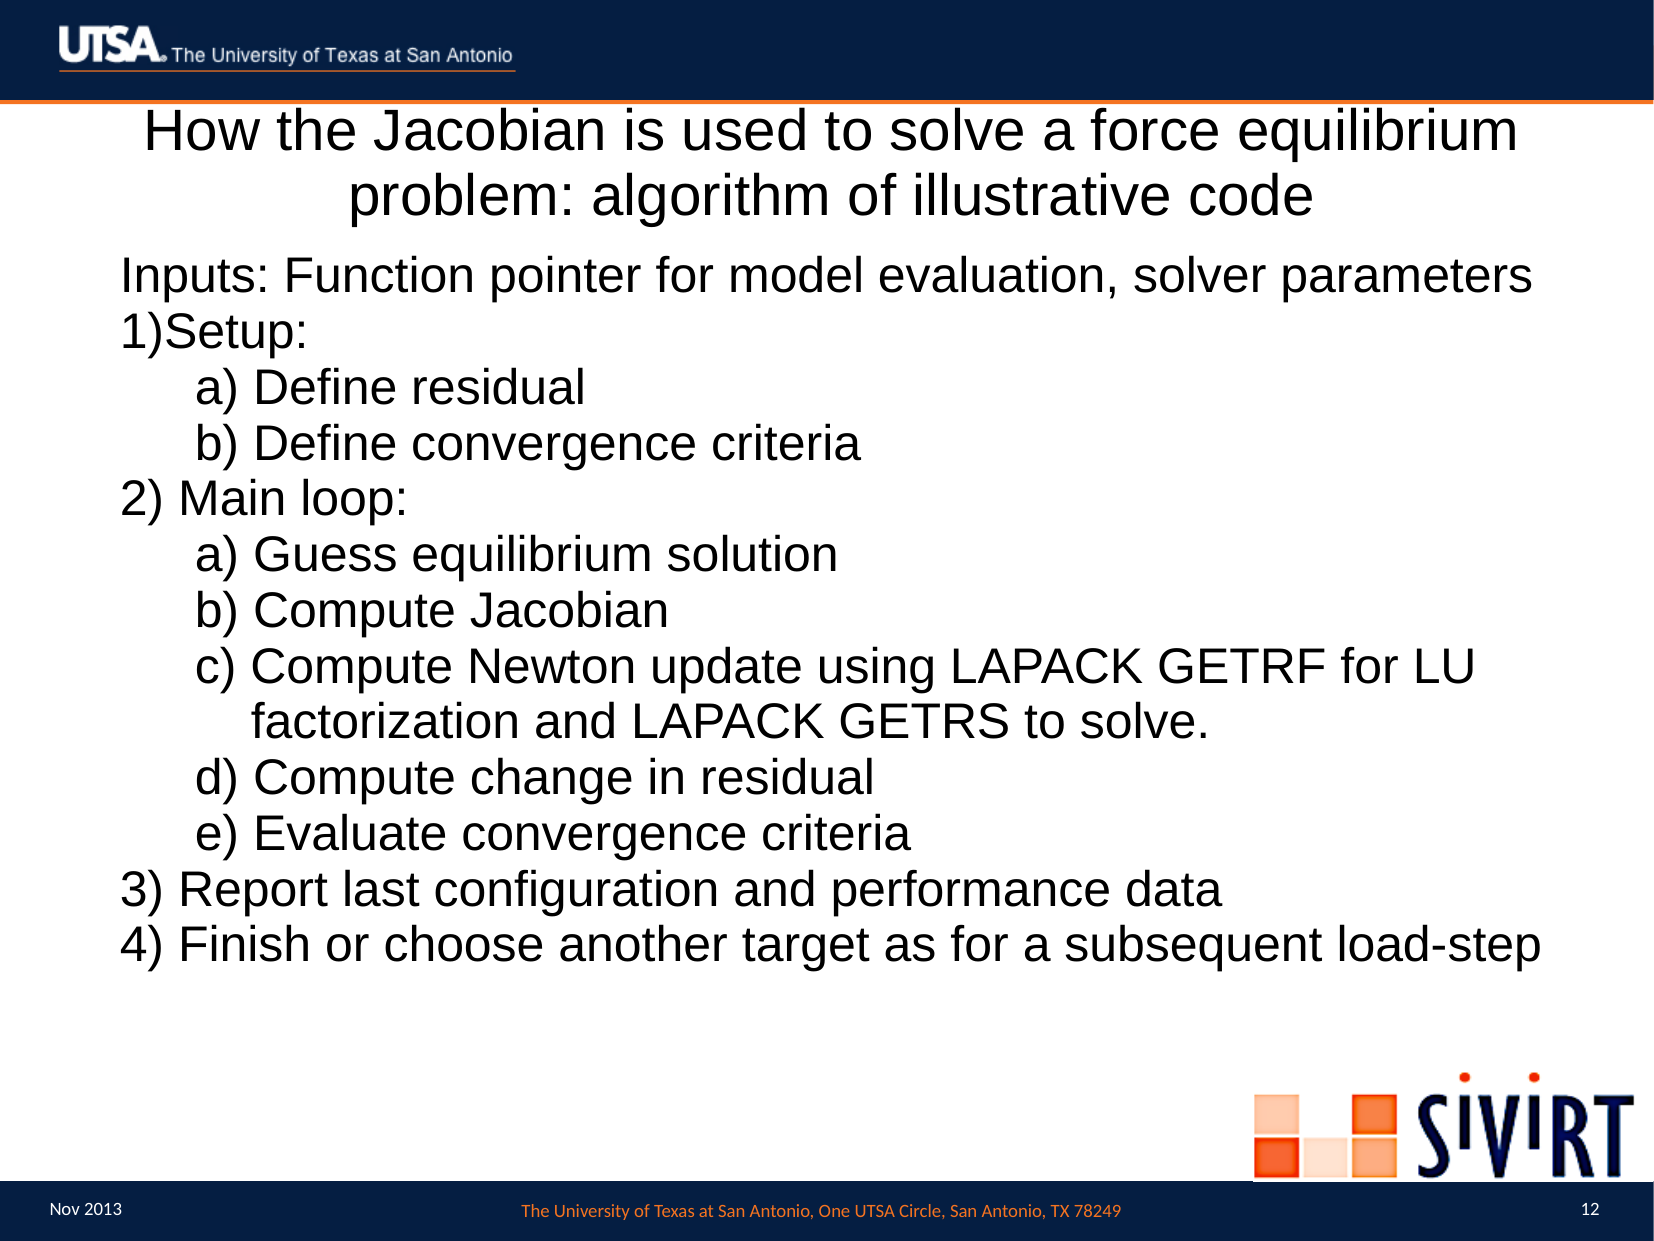

# How the Jacobian is used to solve a force equilibrium problem: algorithm of illustrative code
Inputs: Function pointer for model evaluation, solver parameters
1)Setup:
	a) Define residual
	b) Define convergence criteria
2) Main loop:
	a) Guess equilibrium solution
	b) Compute Jacobian
	c) Compute Newton update using LAPACK GETRF for LU
	 factorization and LAPACK GETRS to solve.
	d) Compute change in residual
	e) Evaluate convergence criteria
3) Report last configuration and performance data
4) Finish or choose another target as for a subsequent load-step